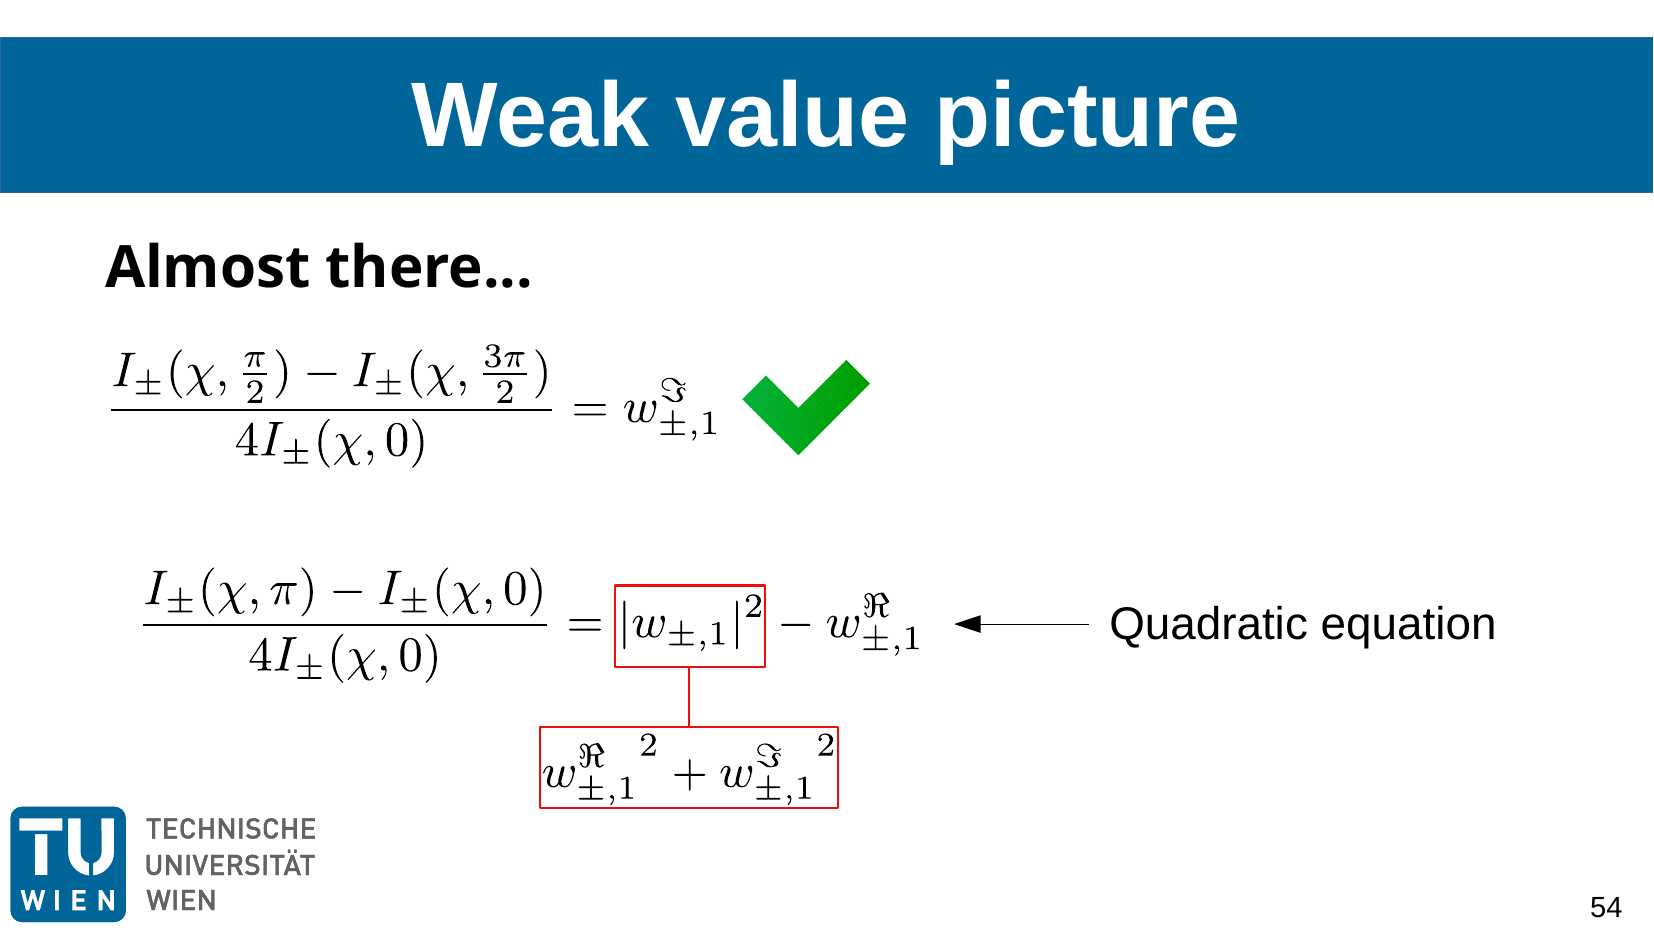

Weak value picture
# Almost there...
Quadratic equation